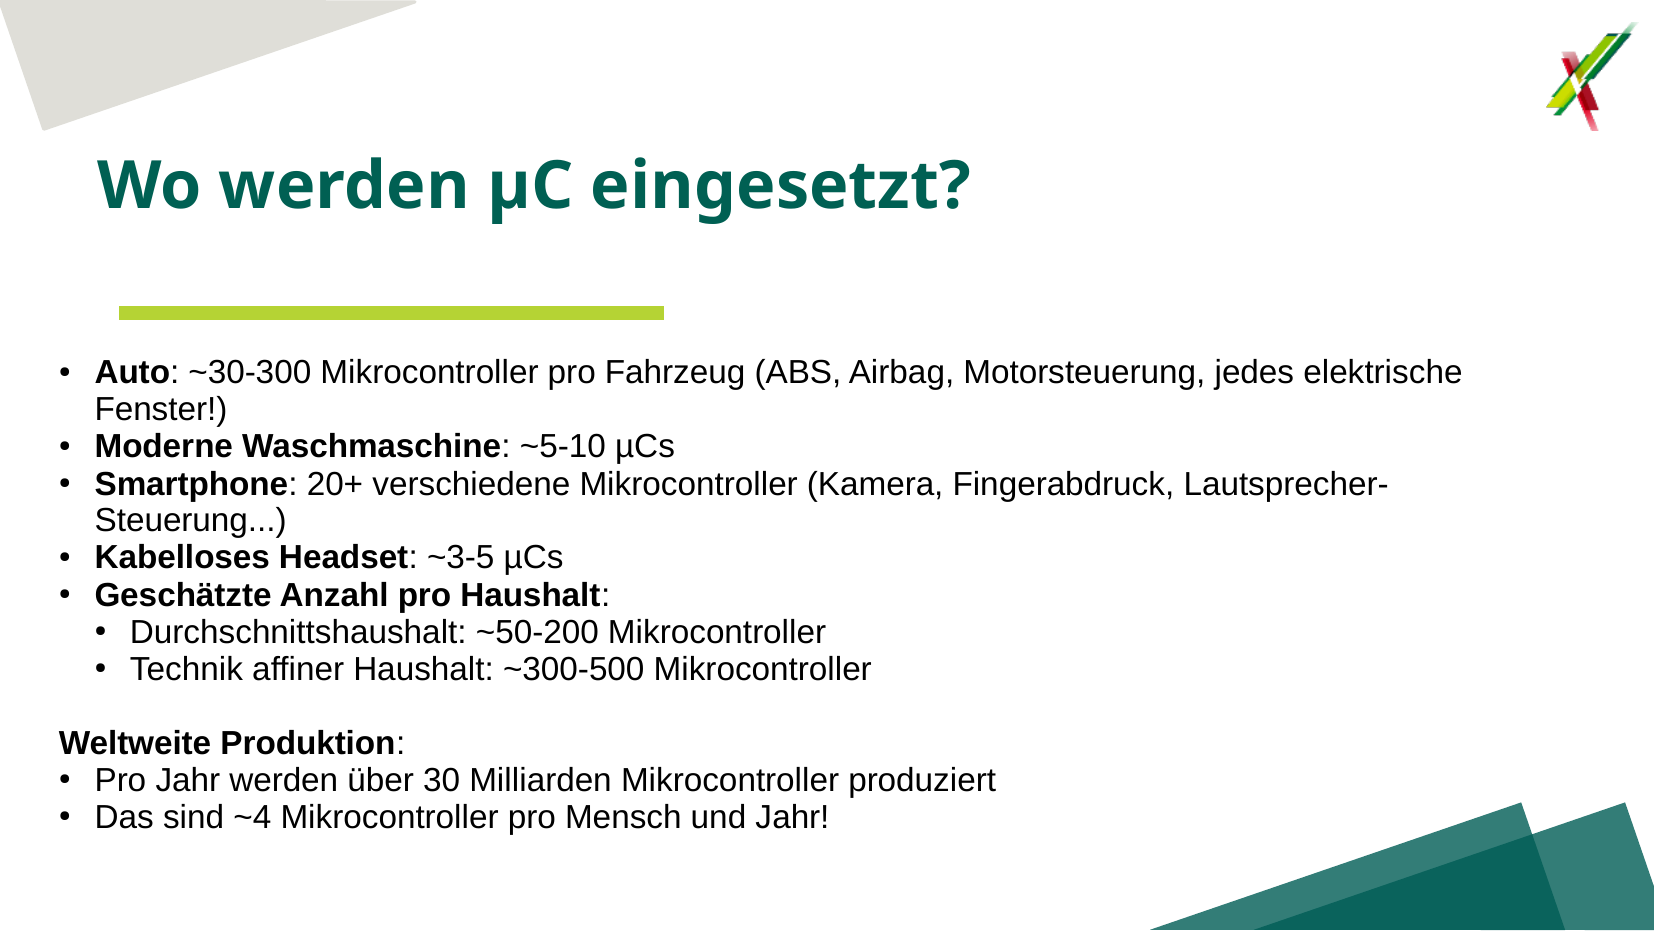

# Wo werden µC eingesetzt?
Auto: ~30-300 Mikrocontroller pro Fahrzeug (ABS, Airbag, Motorsteuerung, jedes elektrische Fenster!)
Moderne Waschmaschine: ~5-10 µCs
Smartphone: 20+ verschiedene Mikrocontroller (Kamera, Fingerabdruck, Lautsprecher-Steuerung...)
Kabelloses Headset: ~3-5 µCs
Geschätzte Anzahl pro Haushalt:
Durchschnittshaushalt: ~50-200 Mikrocontroller
Technik affiner Haushalt: ~300-500 Mikrocontroller
Weltweite Produktion:
Pro Jahr werden über 30 Milliarden Mikrocontroller produziert
Das sind ~4 Mikrocontroller pro Mensch und Jahr!